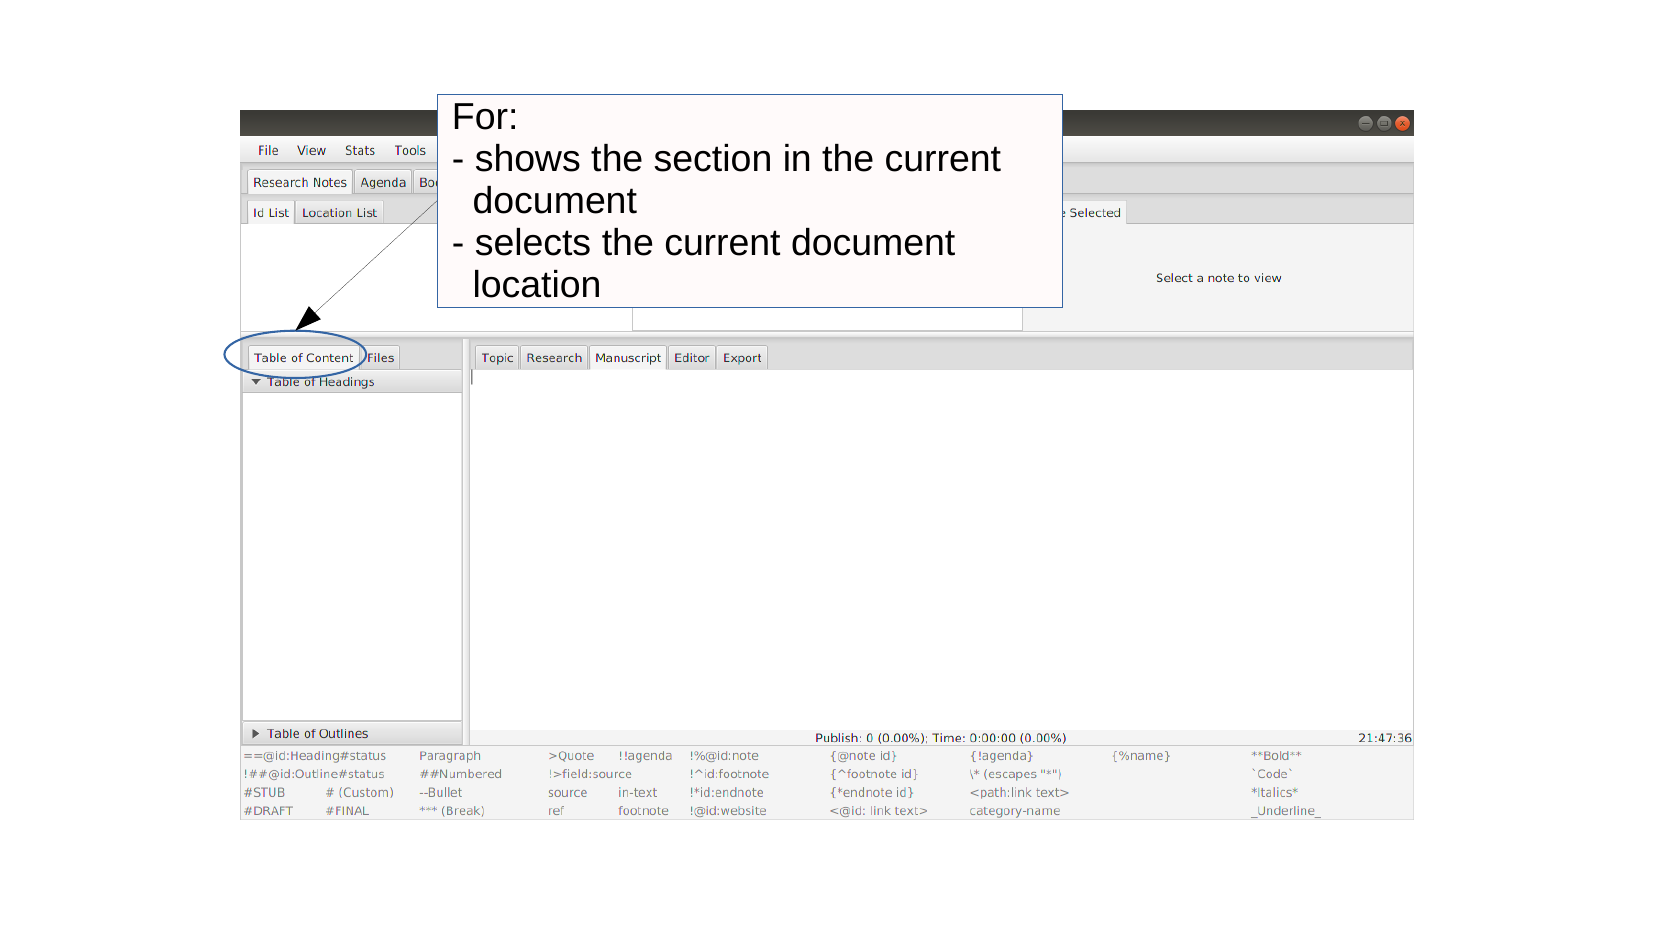

For:
- shows the section in the current
 document
- selects the current document
 location